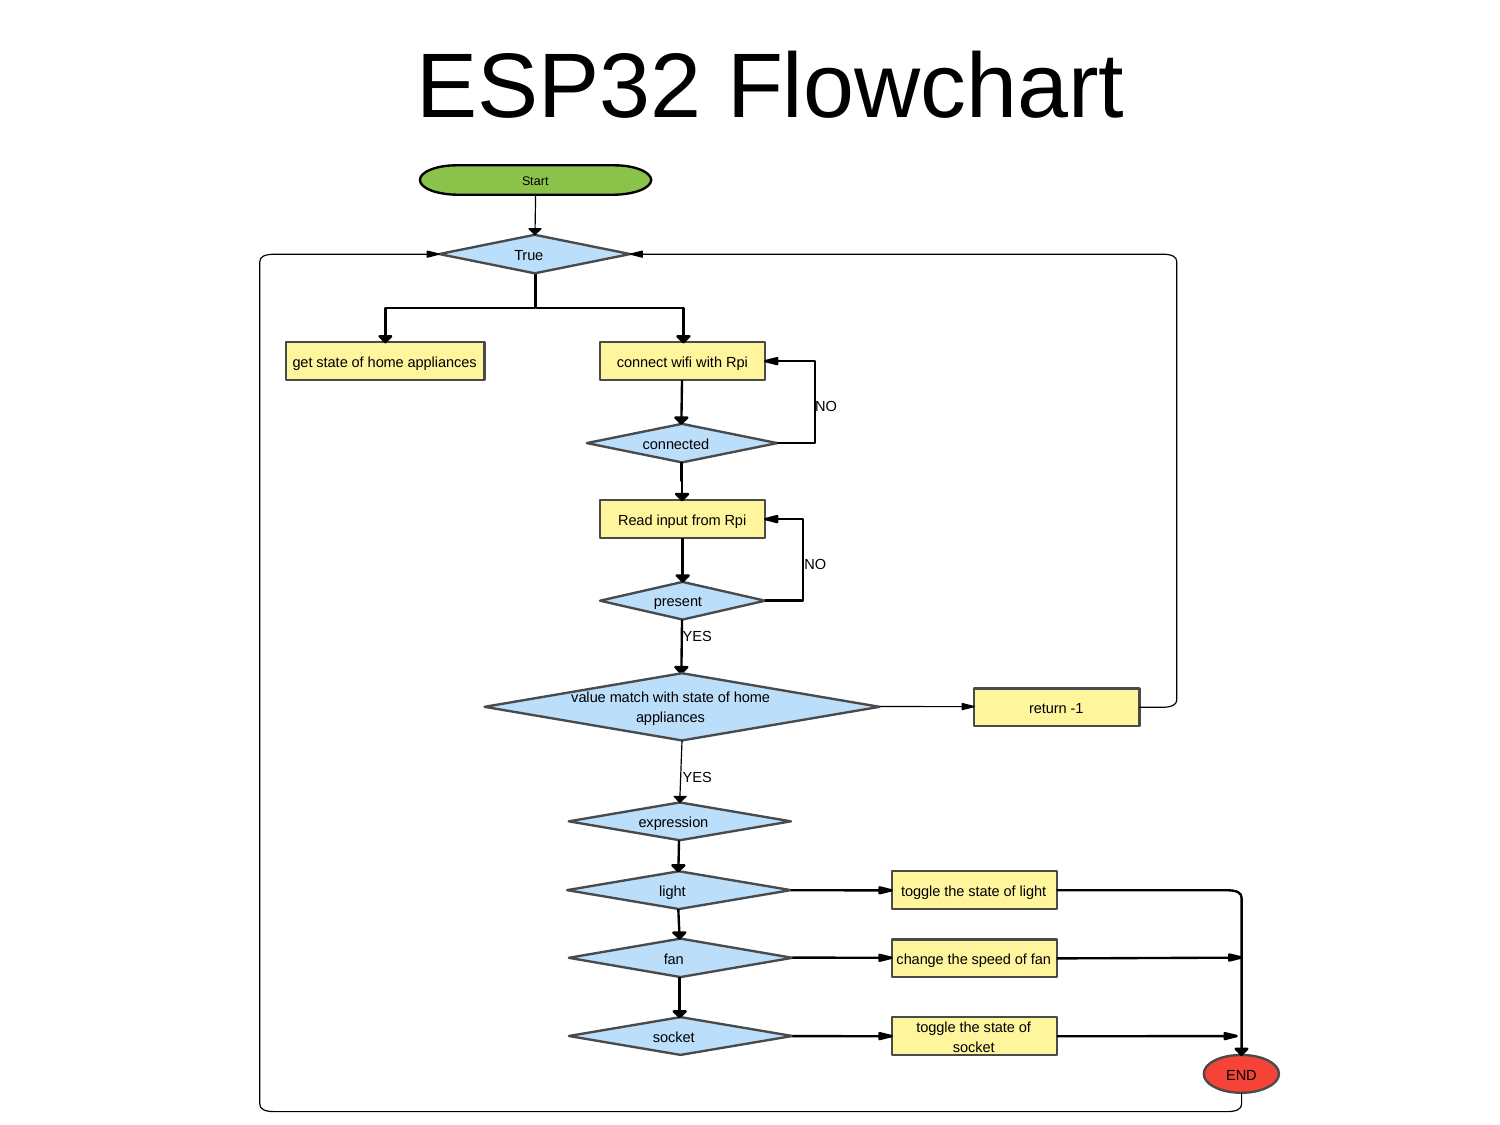

ESP32 Flowchart
Start
True
get state of home appliances
connect wifi with Rpi
NO
connected
Read input from Rpi
NO
present
YES
value match with state of home appliances
return -1
YES
expression
light
toggle the state of light
fan
change the speed of fan
toggle the state of socket
socket
END